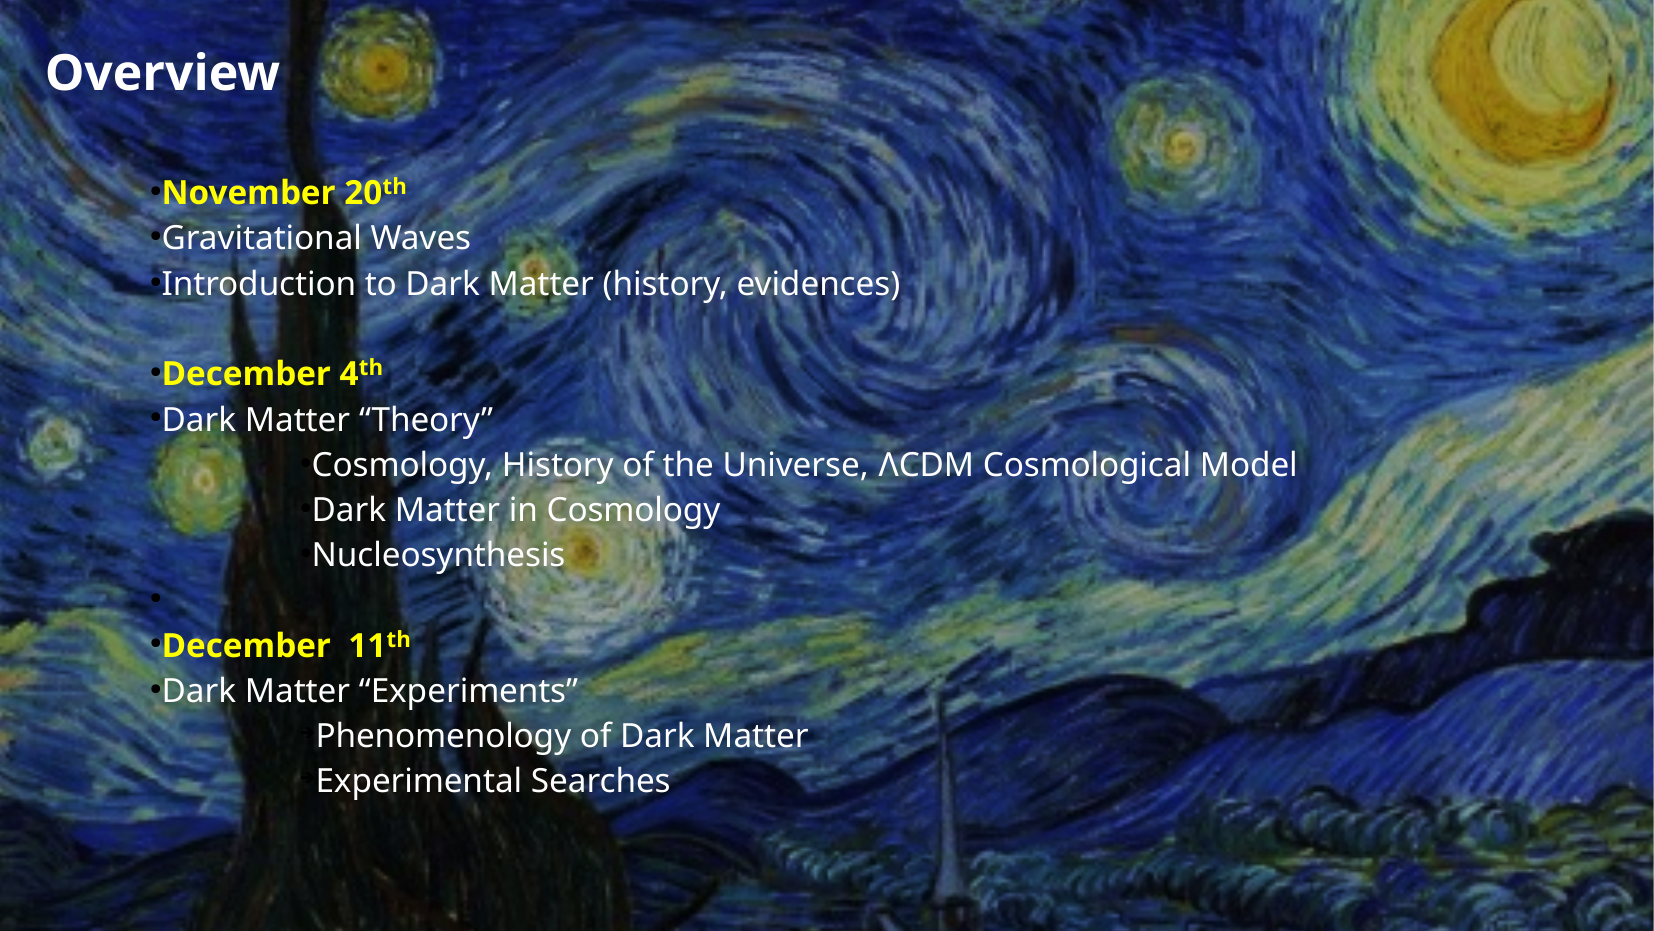

Overview
November 20th
Gravitational Waves
Introduction to Dark Matter (history, evidences)
December 4th
Dark Matter “Theory”
Cosmology, History of the Universe, ΛCDM Cosmological Model
Dark Matter in Cosmology
Nucleosynthesis
December 11th
Dark Matter “Experiments”
Phenomenology of Dark Matter
Experimental Searches